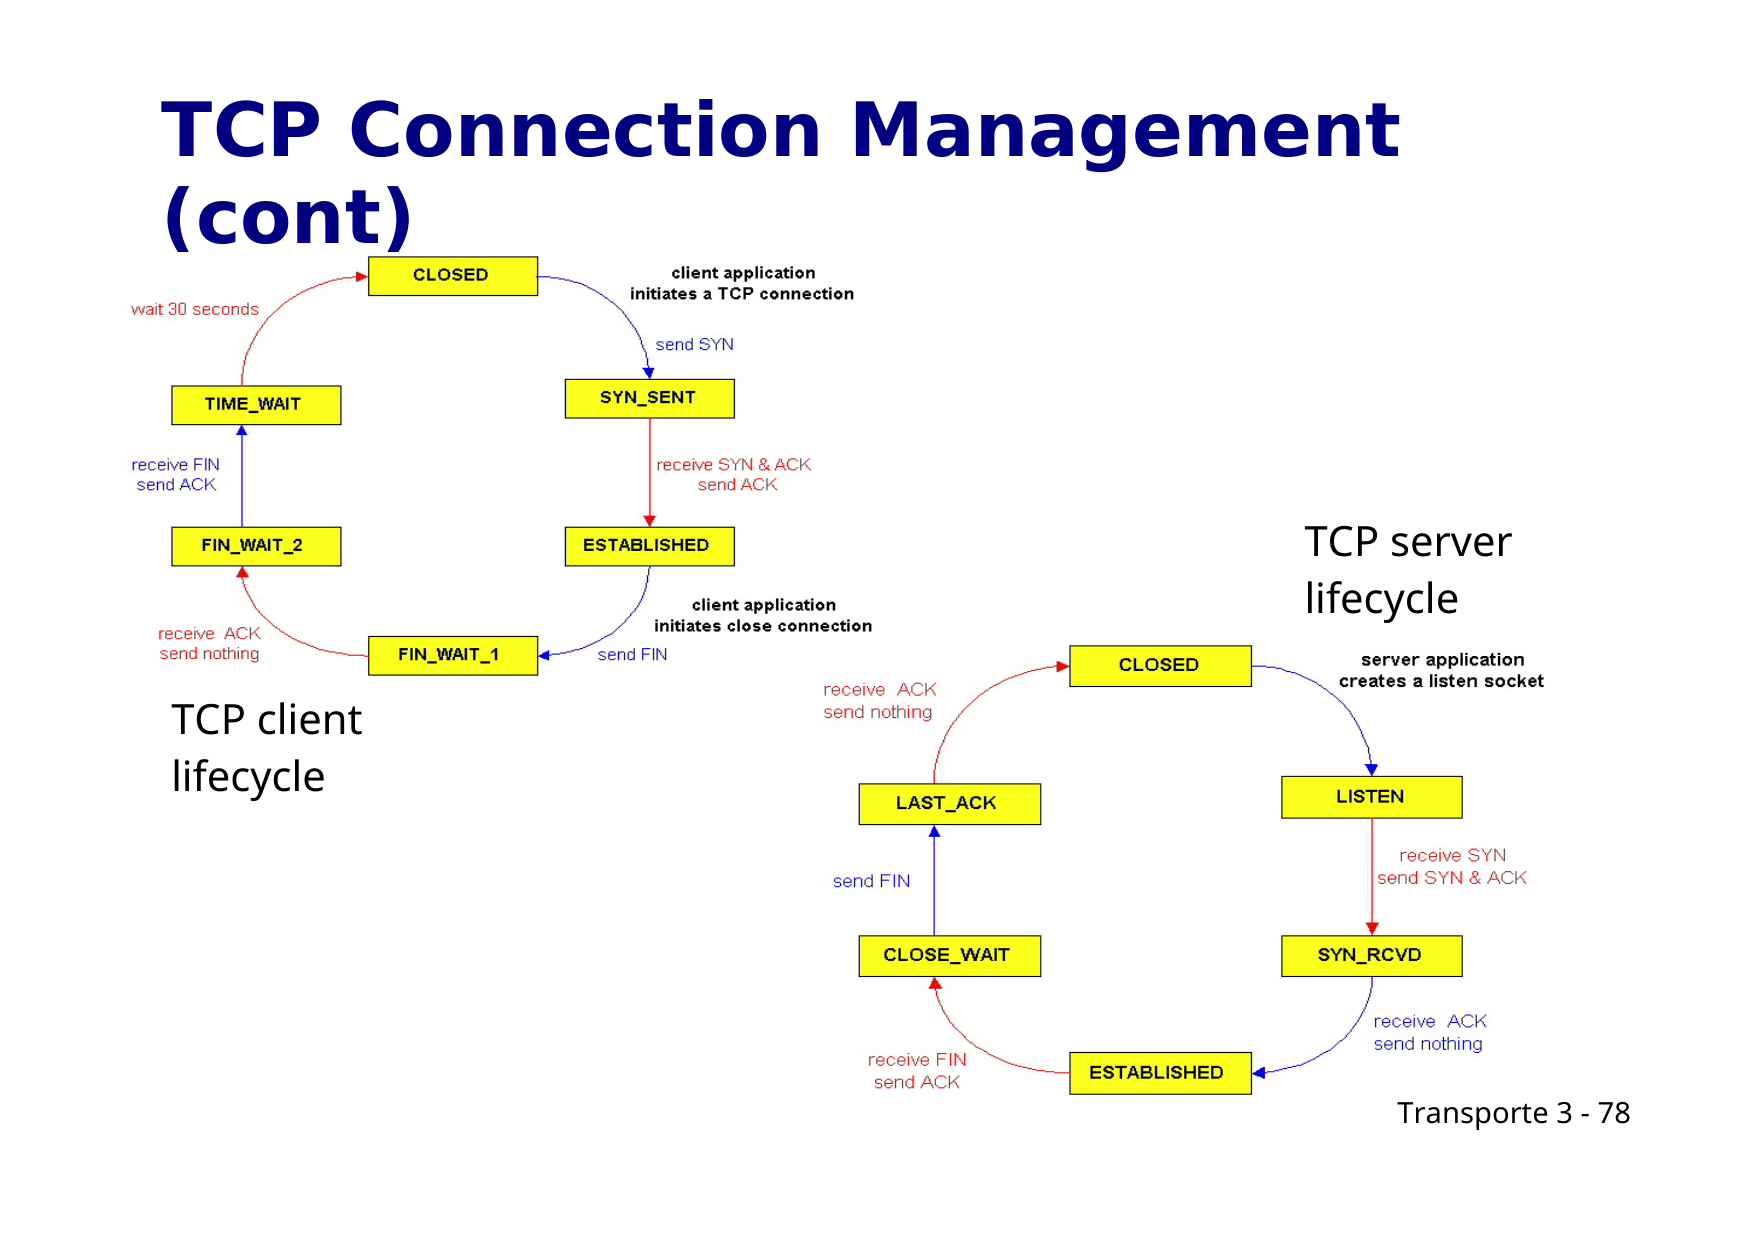

# TCP Connection Management (cont)
TCP server
lifecycle
TCP client
lifecycle